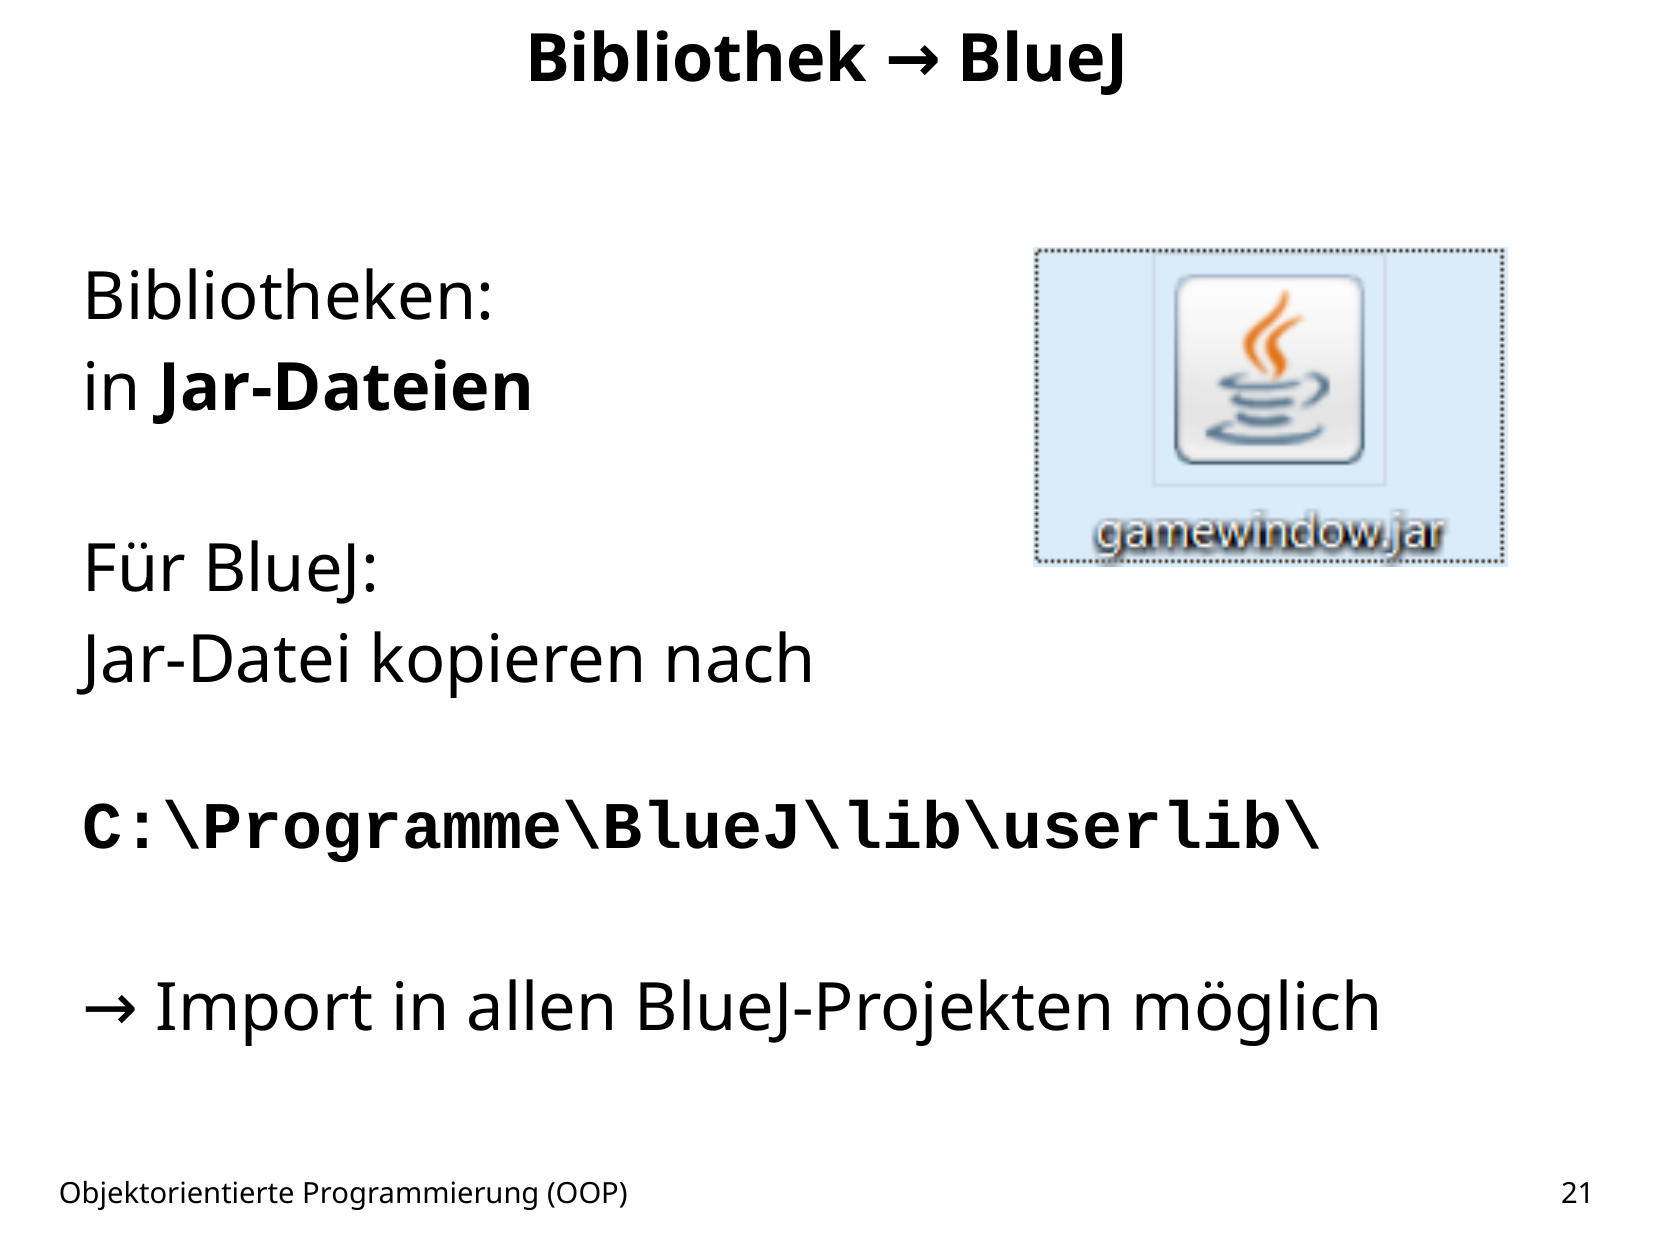

# Bibliothek → BlueJ
Bibliotheken:
in Jar-Dateien
Für BlueJ:
Jar-Datei kopieren nach
C:\Programme\BlueJ\lib\userlib\
→ Import in allen BlueJ-Projekten möglich
Objektorientierte Programmierung (OOP)
21